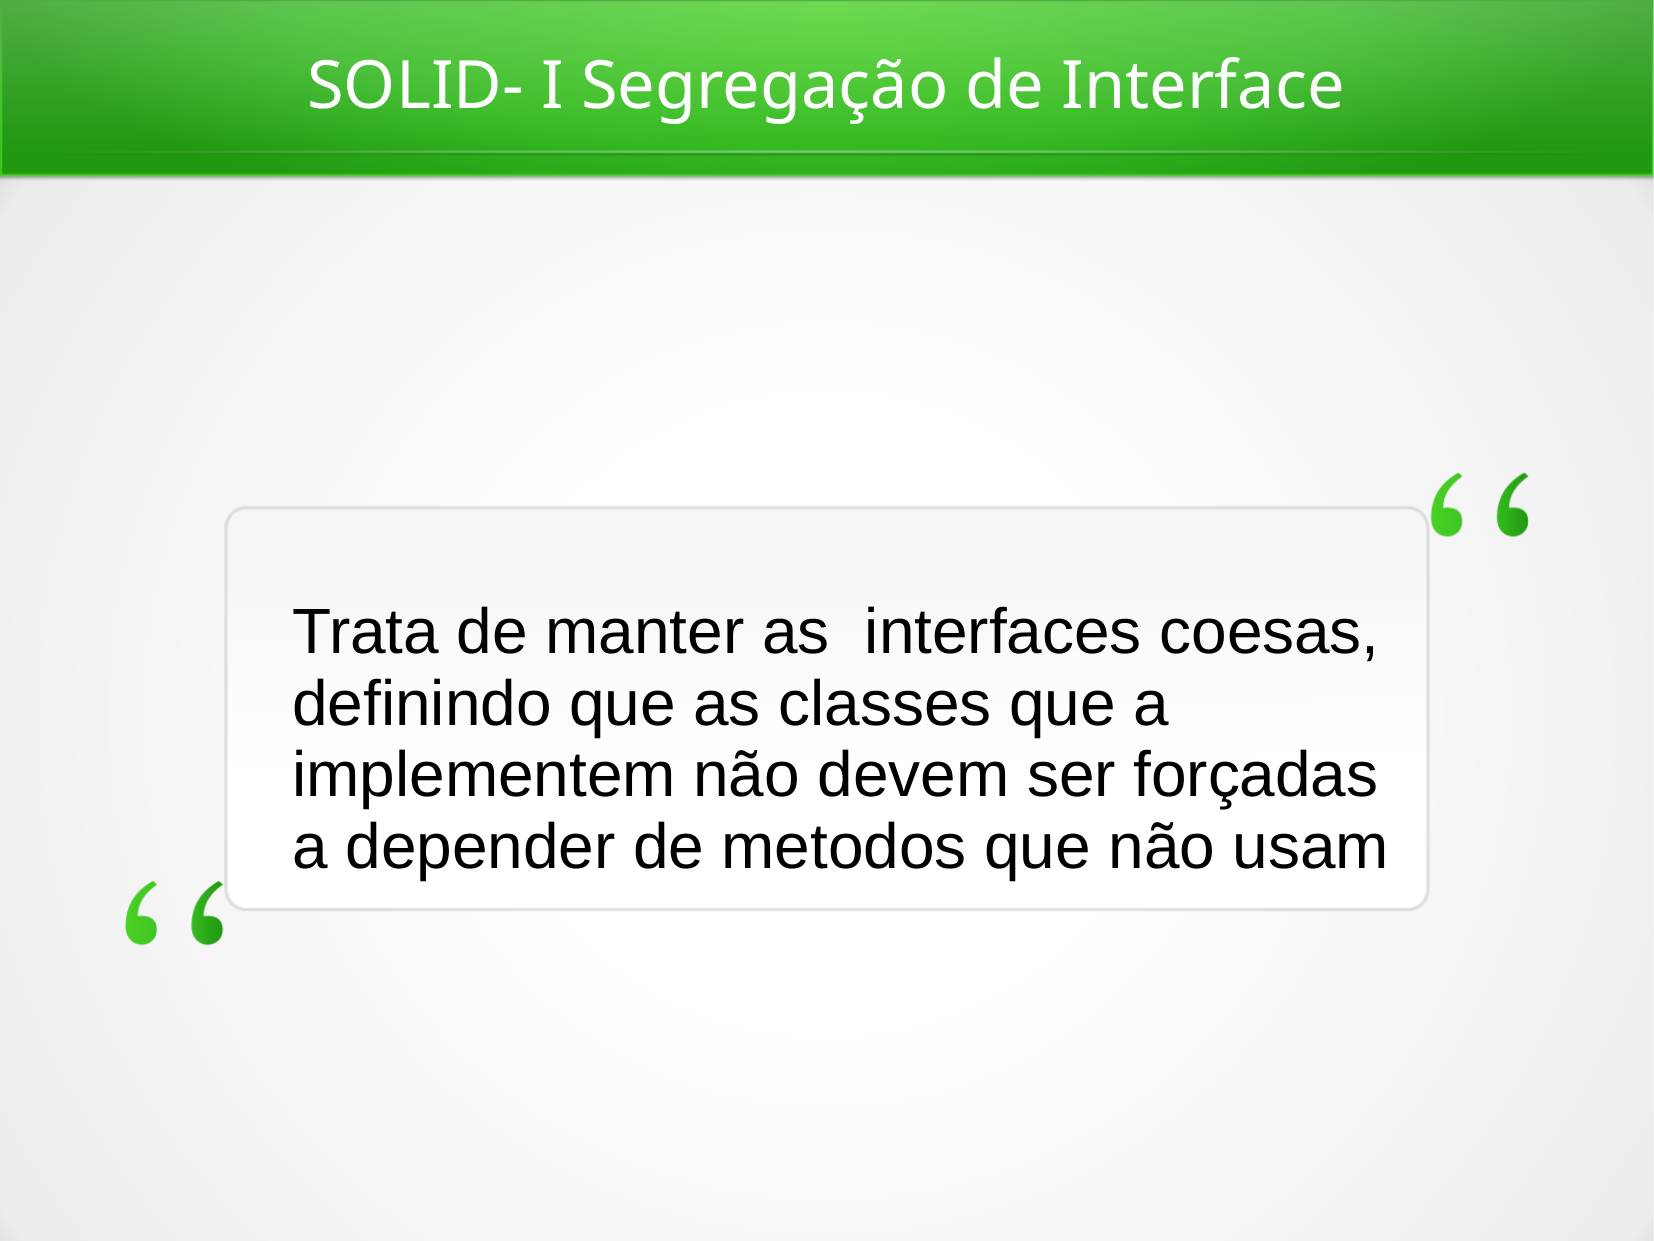

# SOLID- I Segregação de Interface
Trata de manter as interfaces coesas, definindo que as classes que a implementem não devem ser forçadas a depender de metodos que não usam